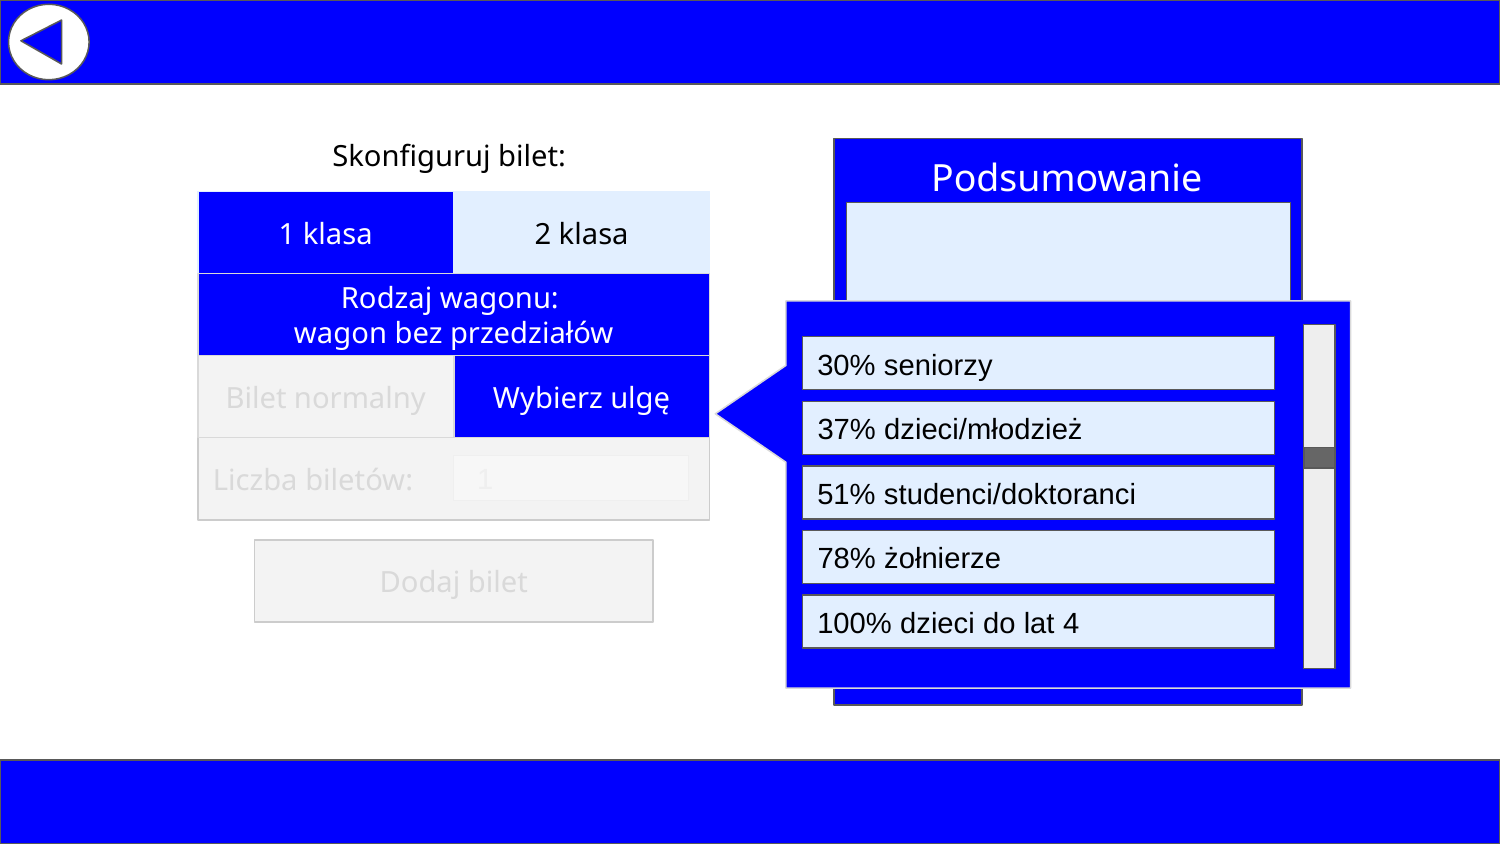

Skonfiguruj bilet:
Podsumowanie
Przejdź Dalej
0,00 PLN
1 klasa
2 klasa
Rodzaj wagonu:
wagon bez przedziałów
30% seniorzy
Bilet normalny
Wybierz ulgę
37% dzieci/młodzież
Liczba biletów:
 1
51% studenci/doktoranci
78% żołnierze
Dodaj bilet
100% dzieci do lat 4